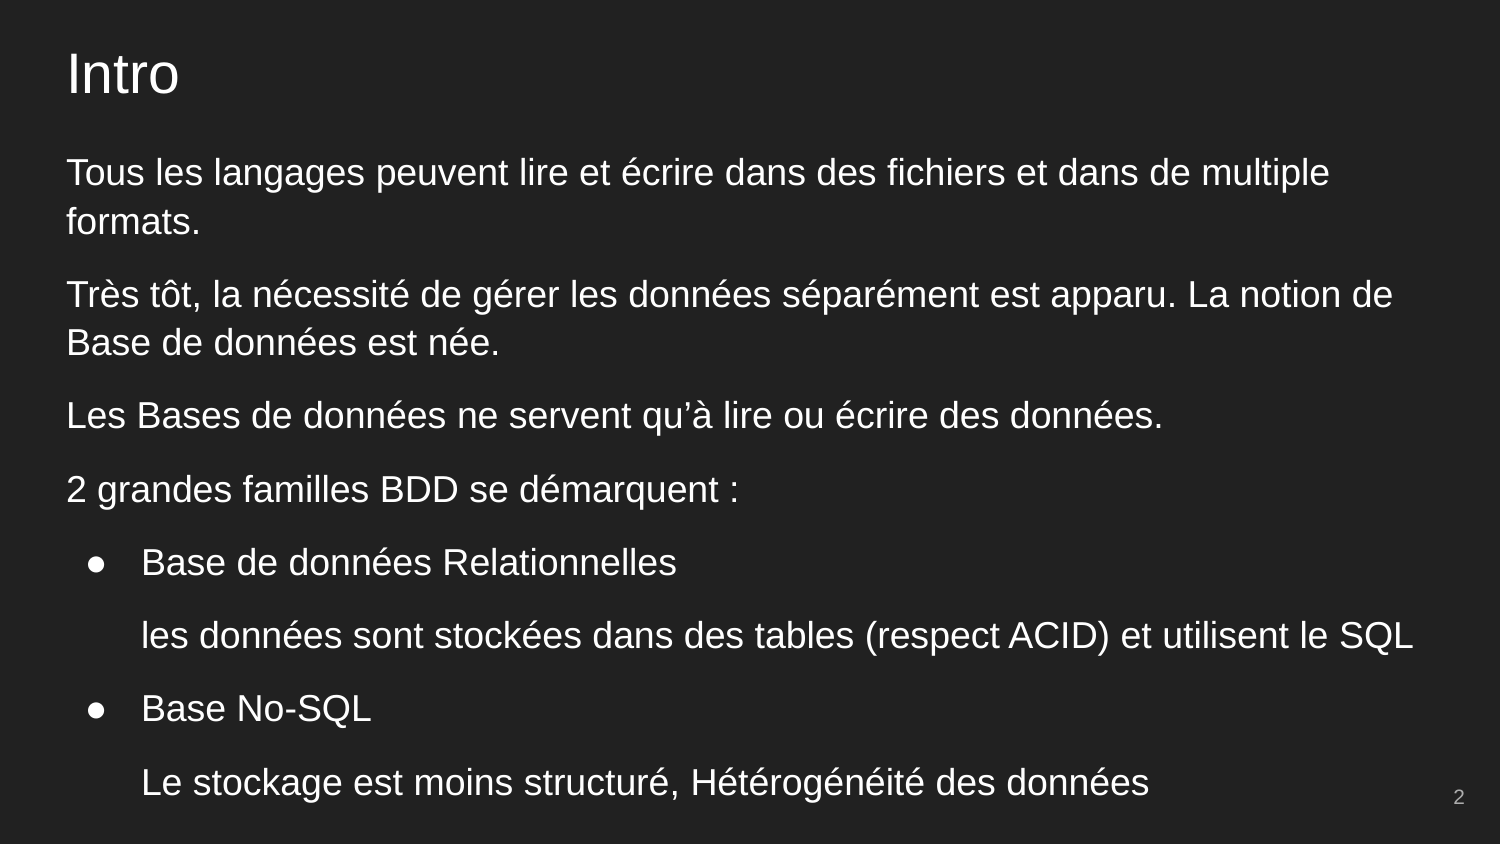

# Intro
Tous les langages peuvent lire et écrire dans des fichiers et dans de multiple formats.
Très tôt, la nécessité de gérer les données séparément est apparu. La notion de Base de données est née.
Les Bases de données ne servent qu’à lire ou écrire des données.
2 grandes familles BDD se démarquent :
Base de données Relationnelles
	les données sont stockées dans des tables (respect ACID) et utilisent le SQL
Base No-SQL
Le stockage est moins structuré, Hétérogénéité des données